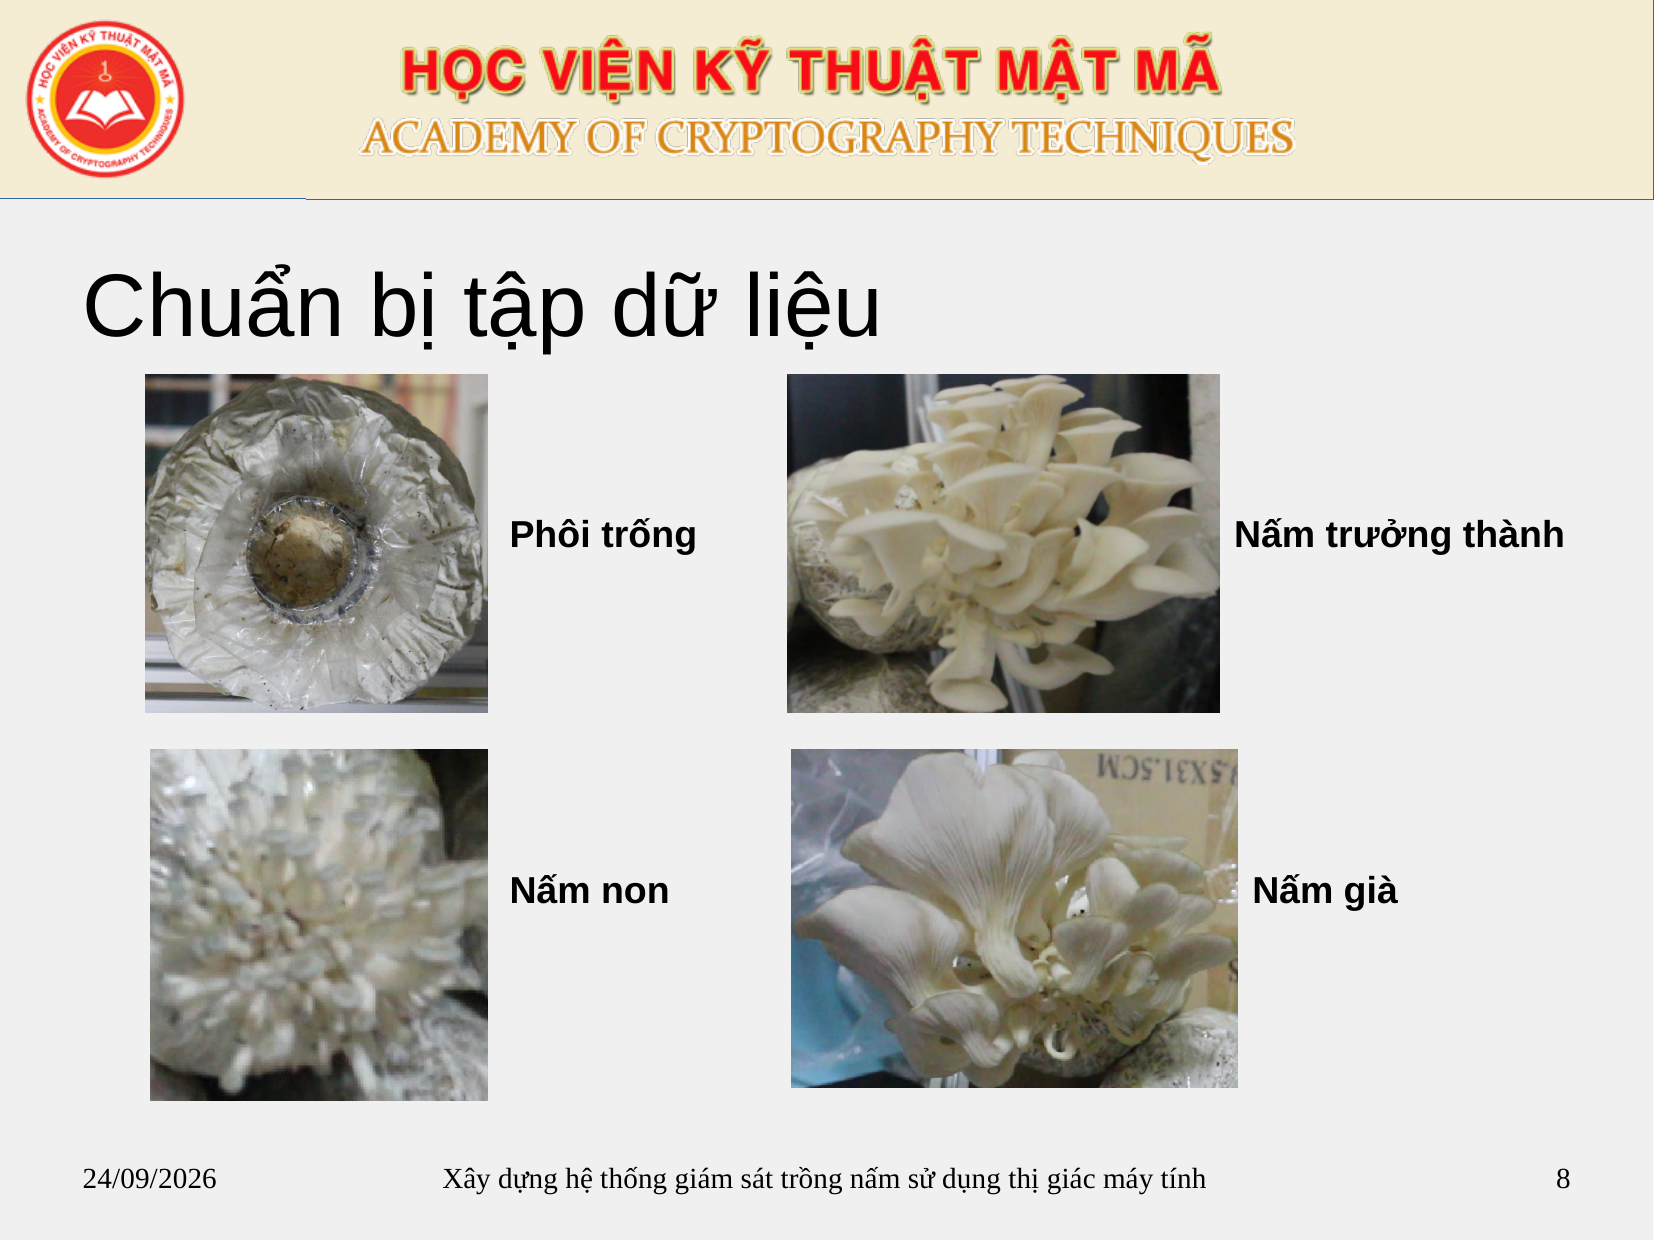

# Chuẩn bị tập dữ liệu
Phôi trống
Nấm trưởng thành
Nấm non
Nấm già
Xây dựng hệ thống giám sát trồng nấm sử dụng thị giác máy tính
8